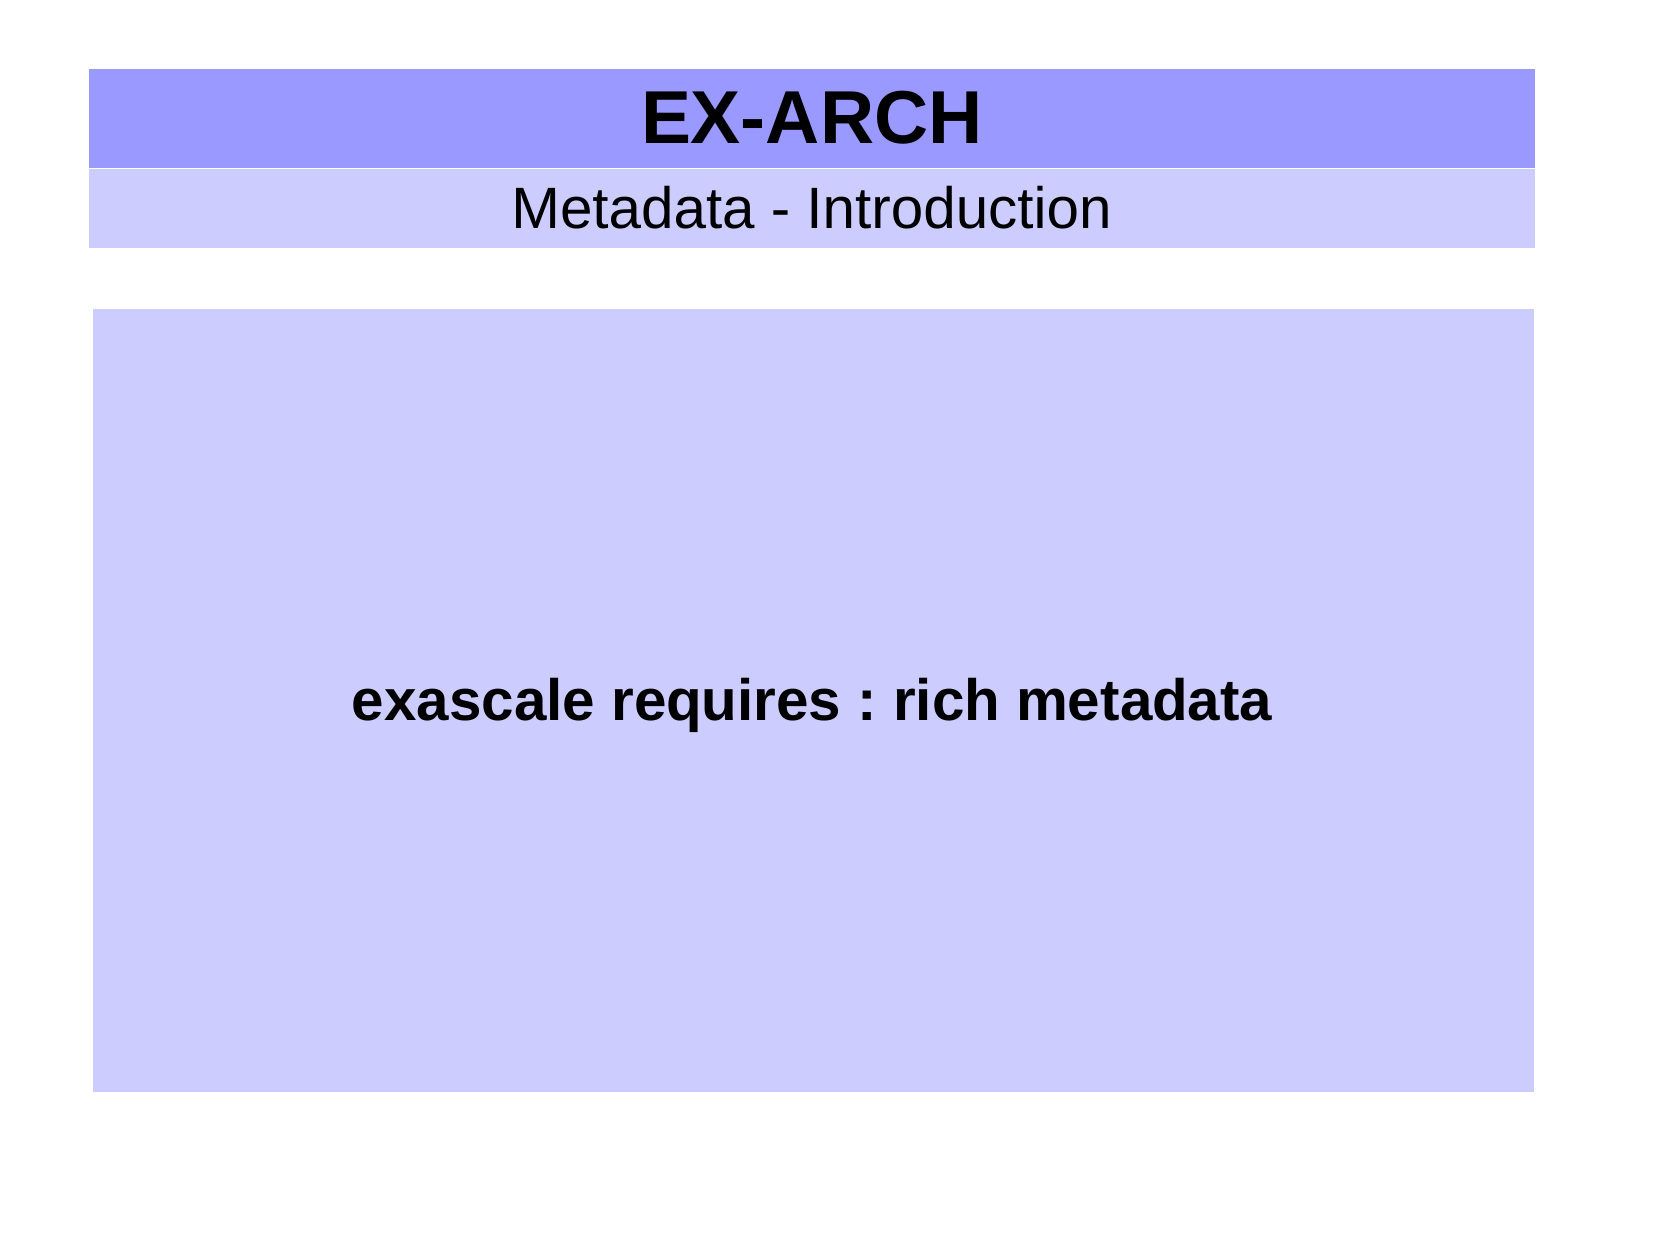

| EX-ARCH |
| --- |
| Metadata - Introduction |
| exascale requires : rich metadata |
| --- |